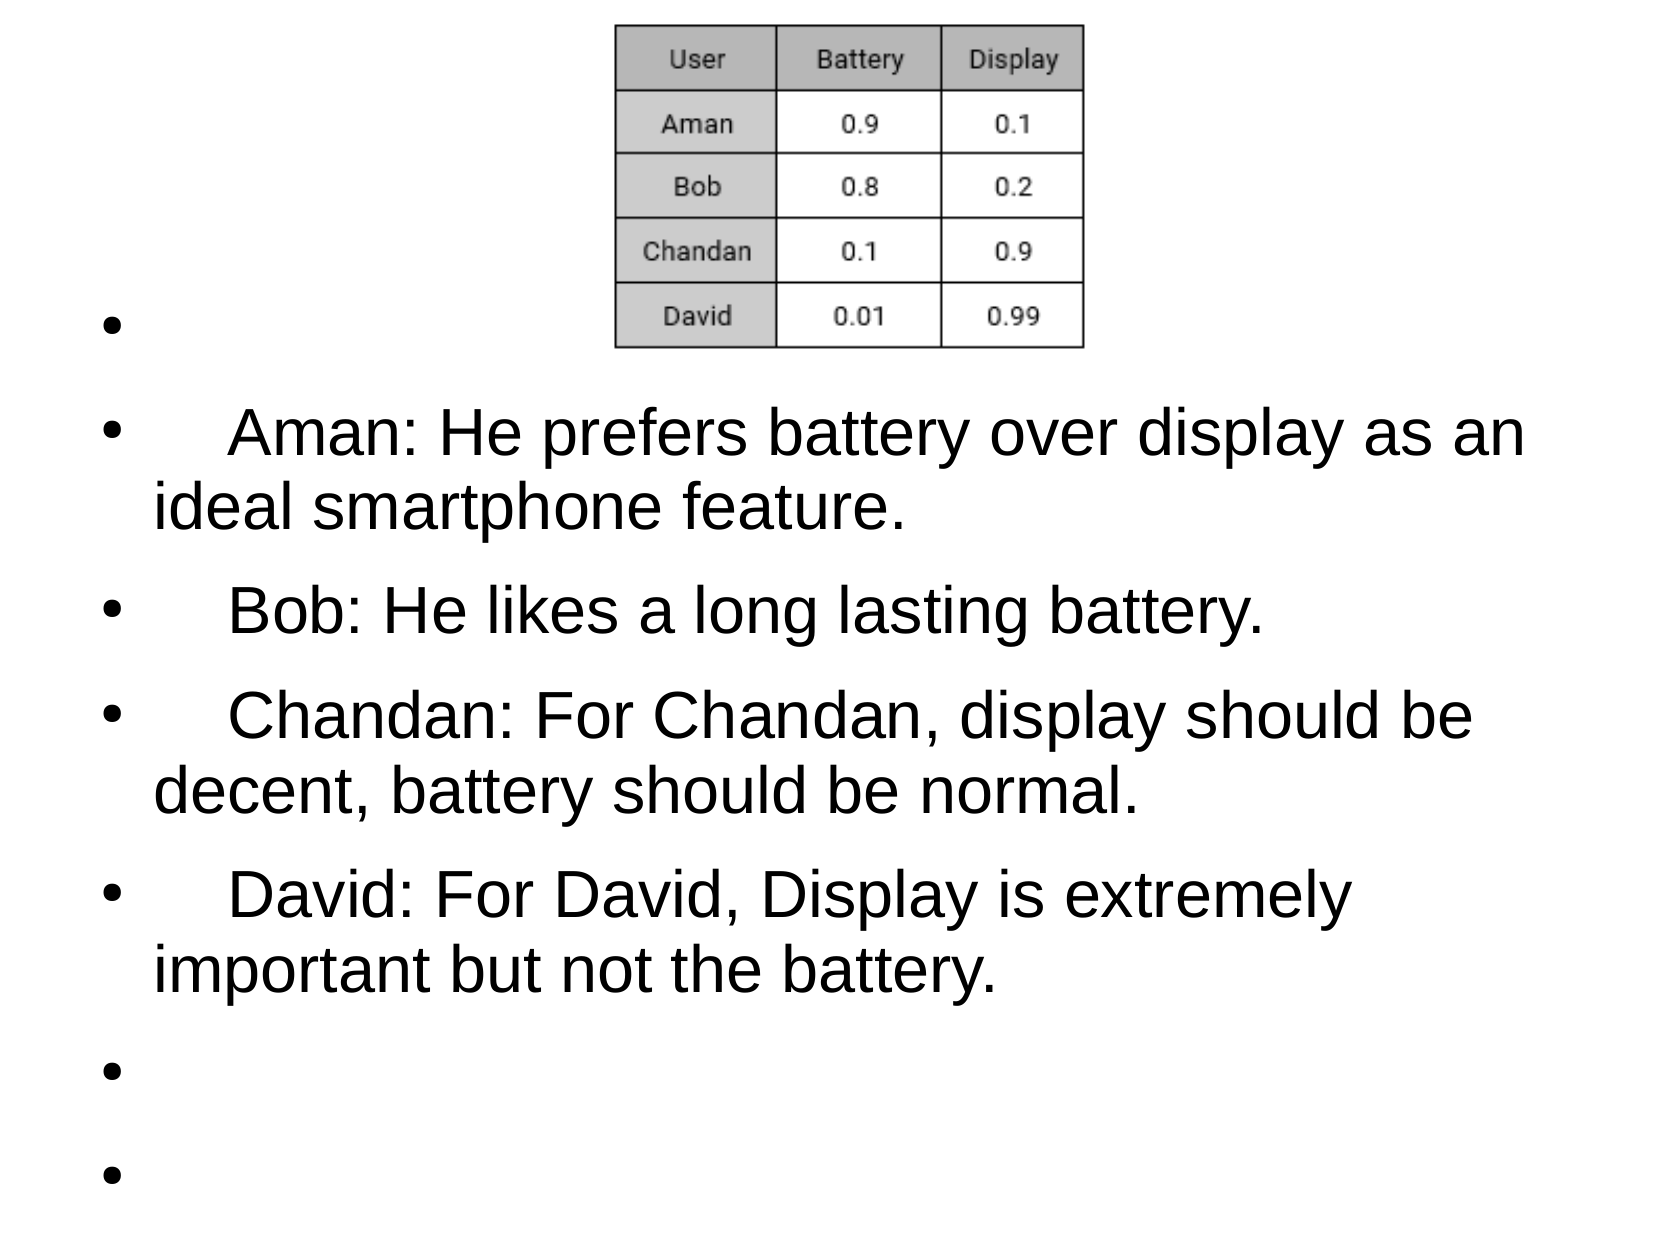

#
 Aman: He prefers battery over display as an ideal smartphone feature.
 Bob: He likes a long lasting battery.
 Chandan: For Chandan, display should be decent, battery should be normal.
 David: For David, Display is extremely important but not the battery.